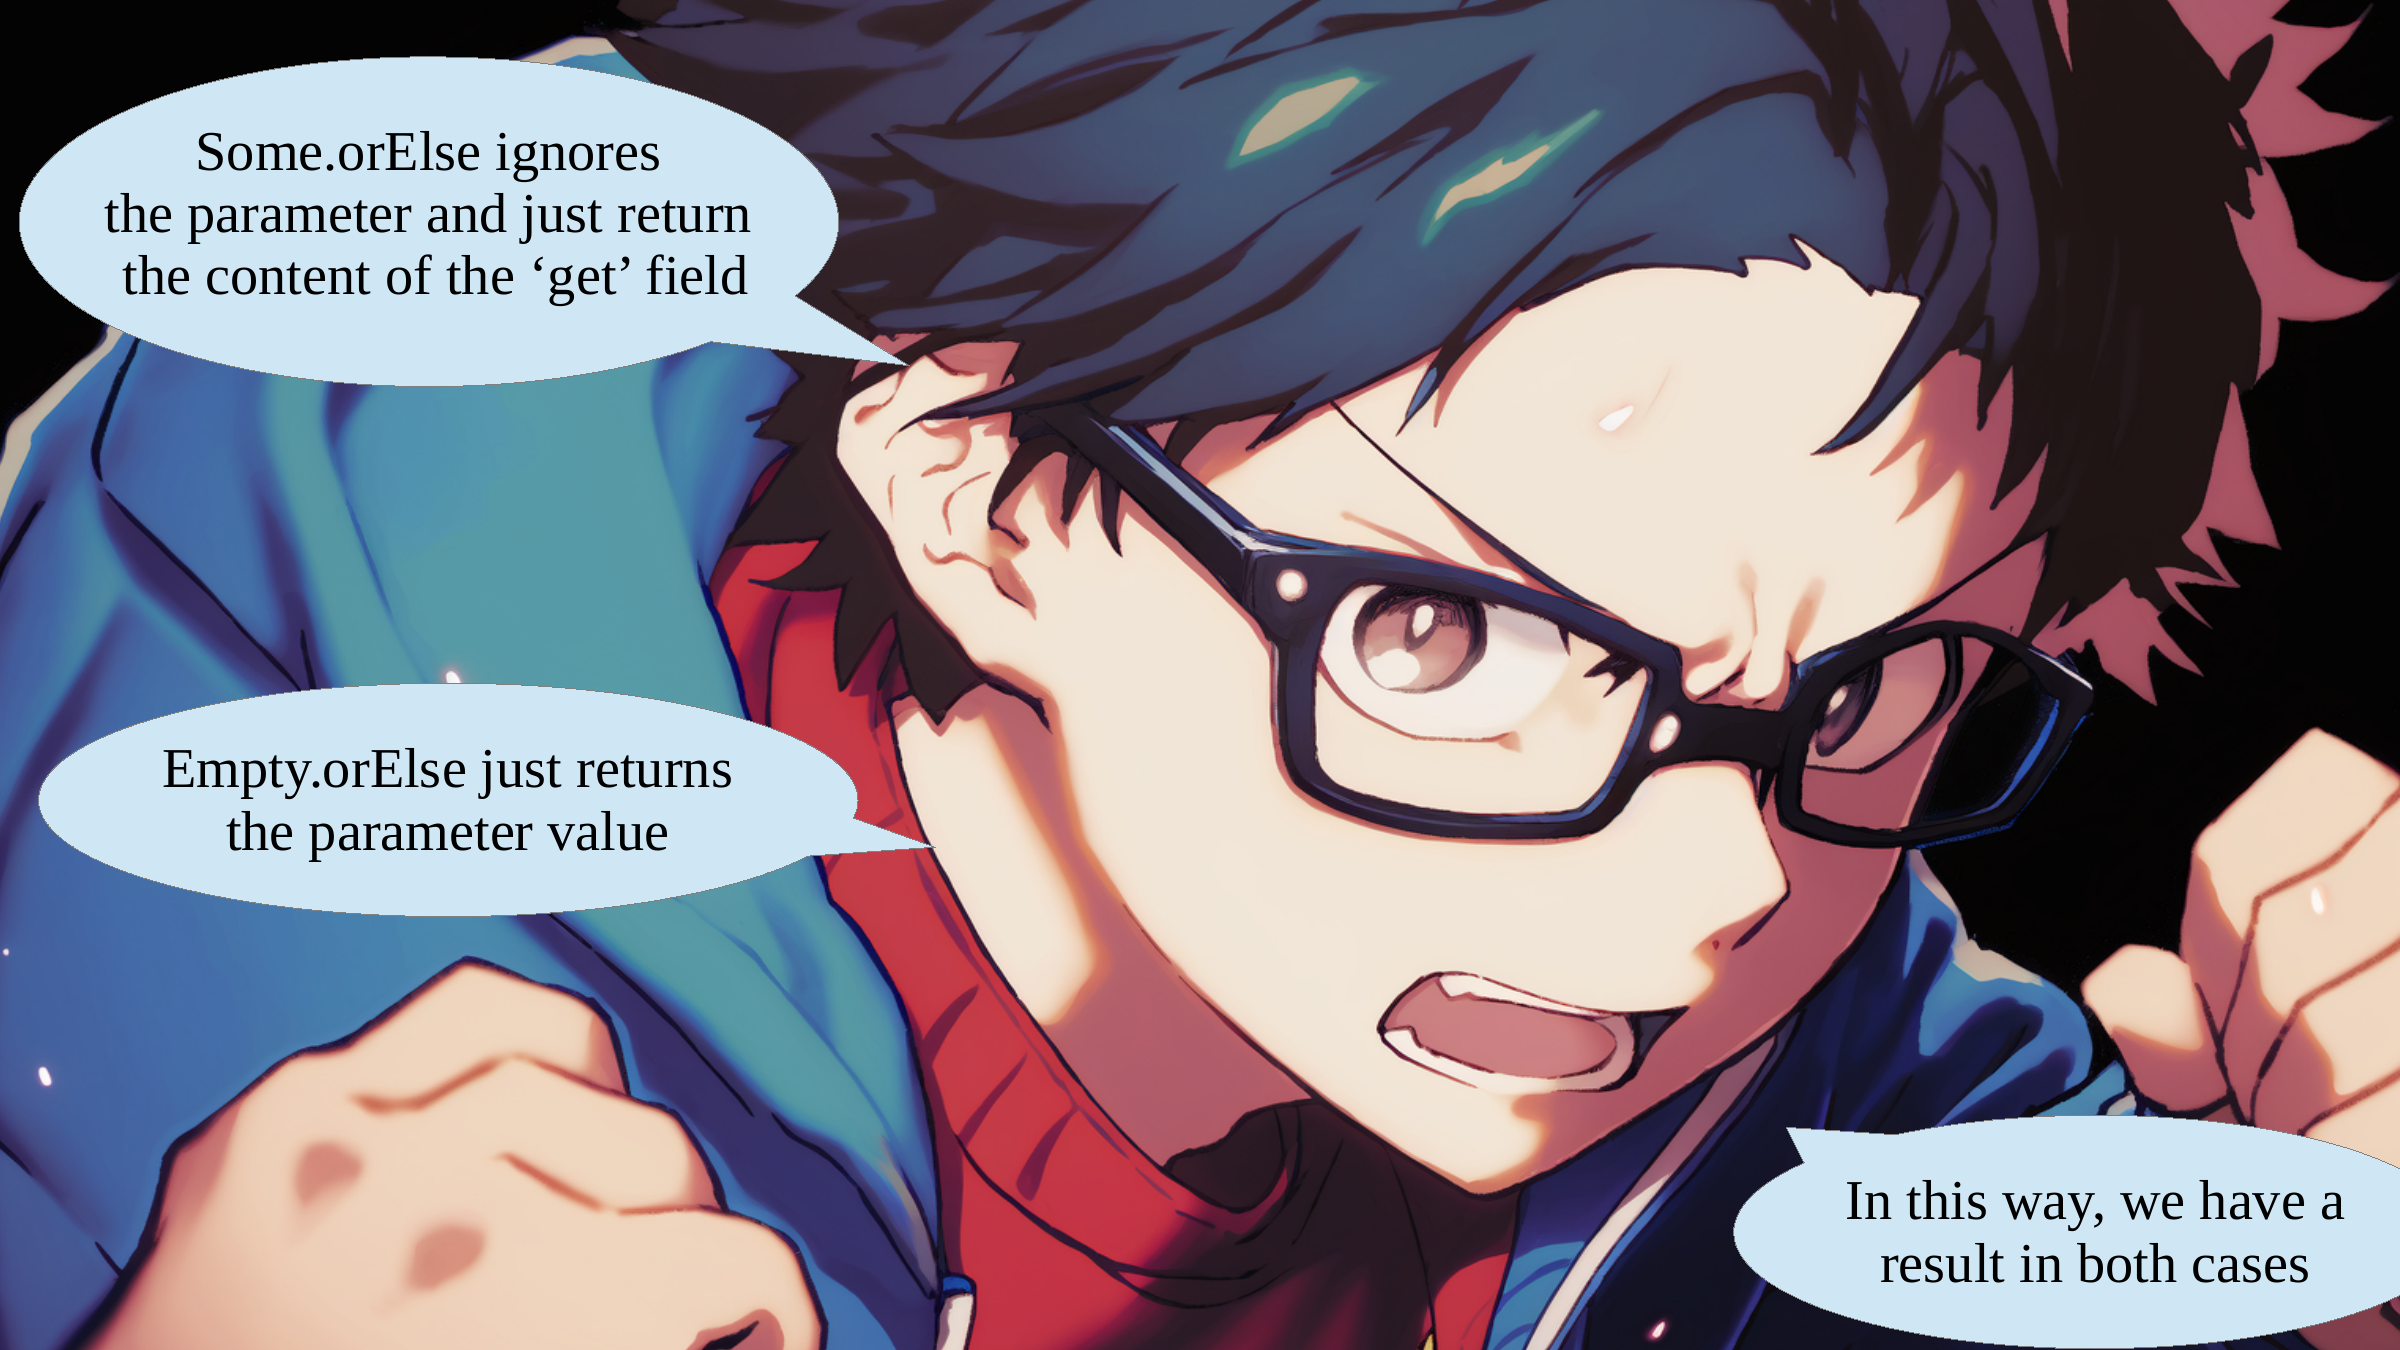

Some.orElse ignores
the parameter and just return
 the content of the ‘get’ field
Empty.orElse just returns
the parameter value
In this way, we have a
result in both cases